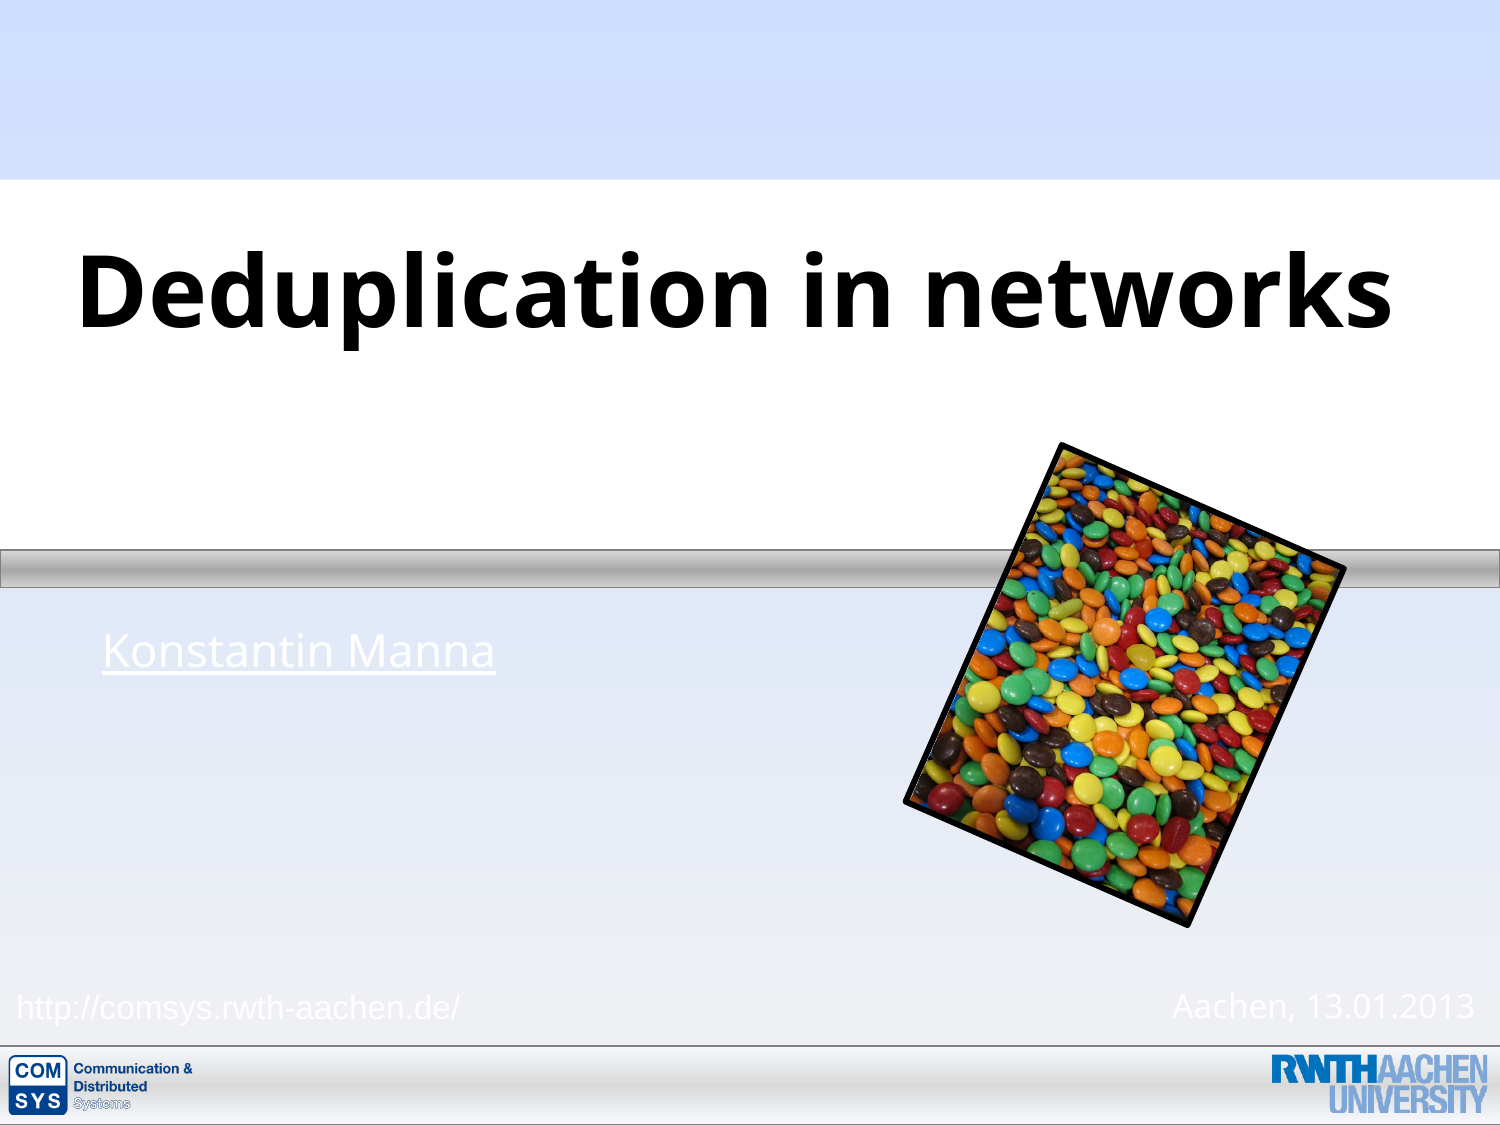

# Deduplication in networks
Konstantin Manna
Aachen, 13.01.2013